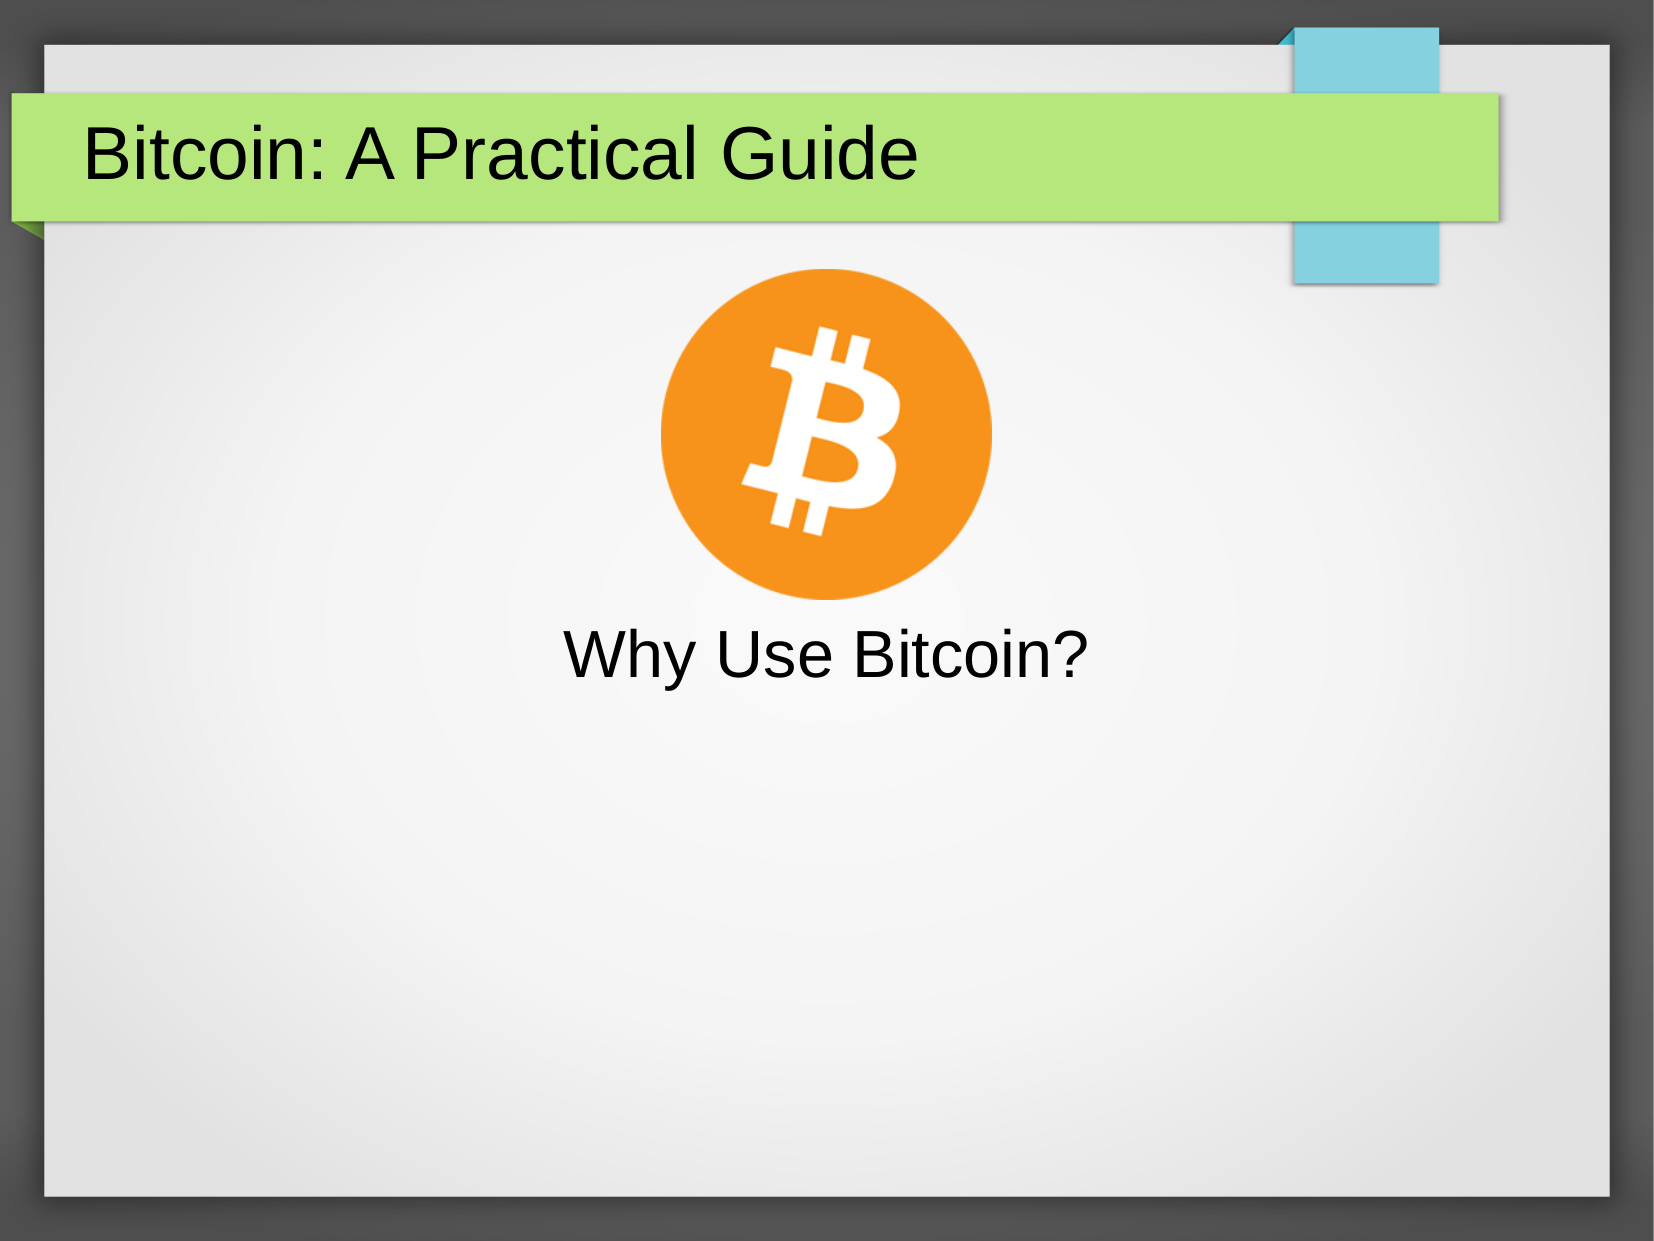

# Bitcoin: A Practical Guide
Why Use Bitcoin?